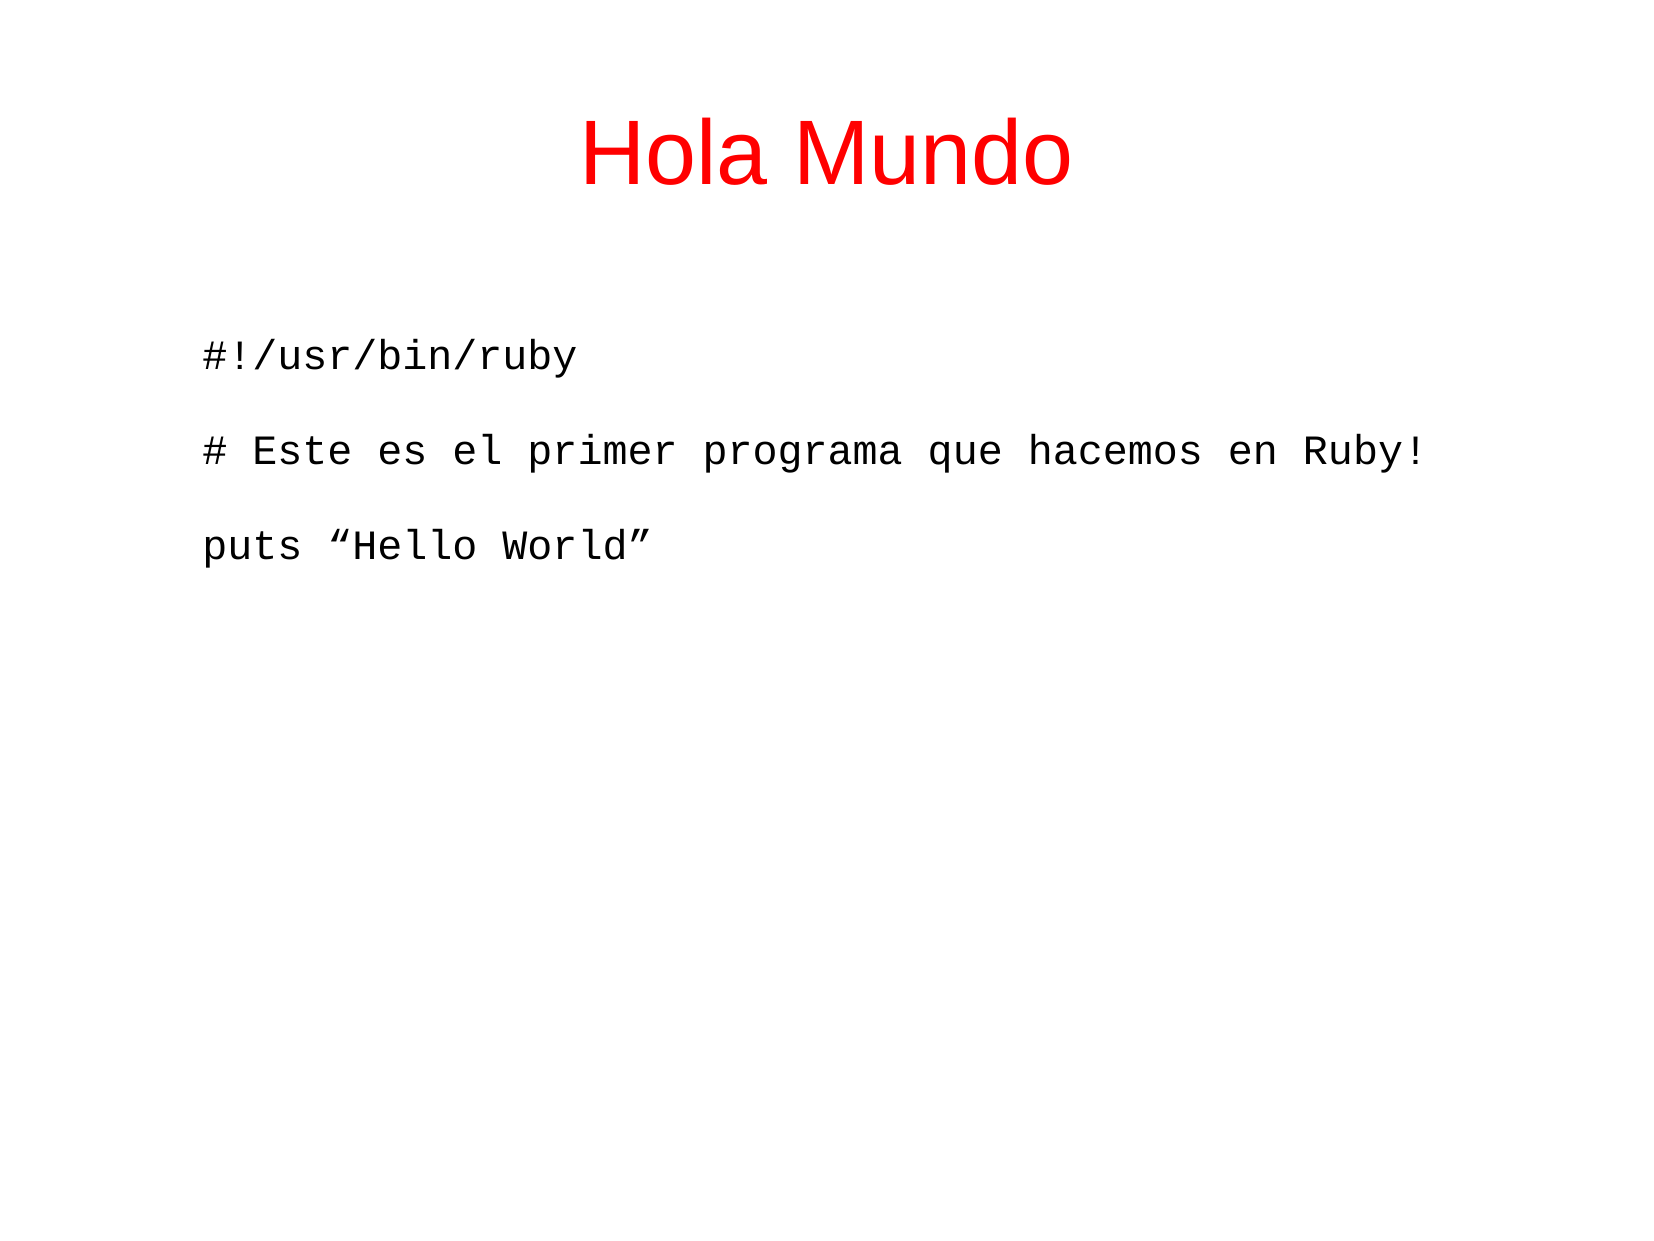

# Hola Mundo
#!/usr/bin/ruby
# Este es el primer programa que hacemos en Ruby!
puts “Hello World”